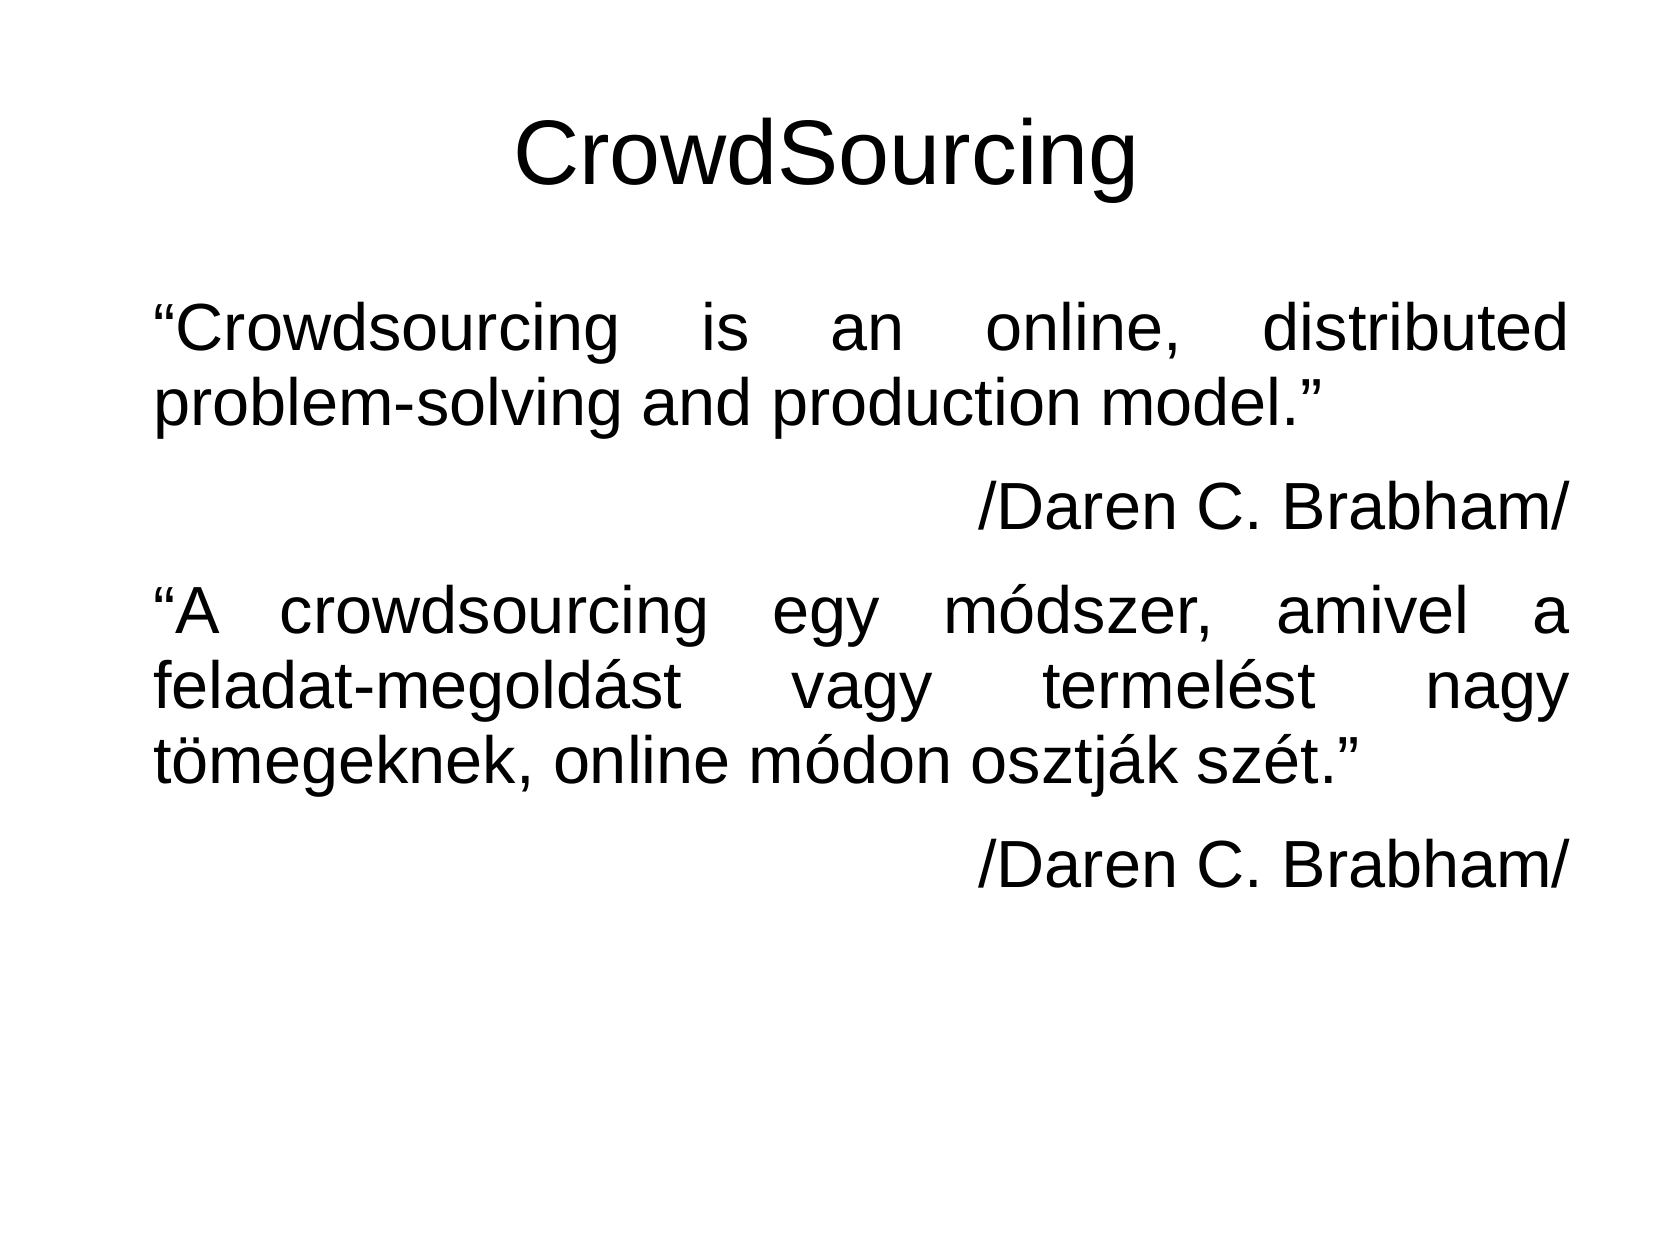

# CrowdSourcing
“Crowdsourcing is an online, distributed problem-solving and production model.”
/Daren C. Brabham/
“A crowdsourcing egy módszer, amivel a feladat-megoldást vagy termelést nagy tömegeknek, online módon osztják szét.”
/Daren C. Brabham/